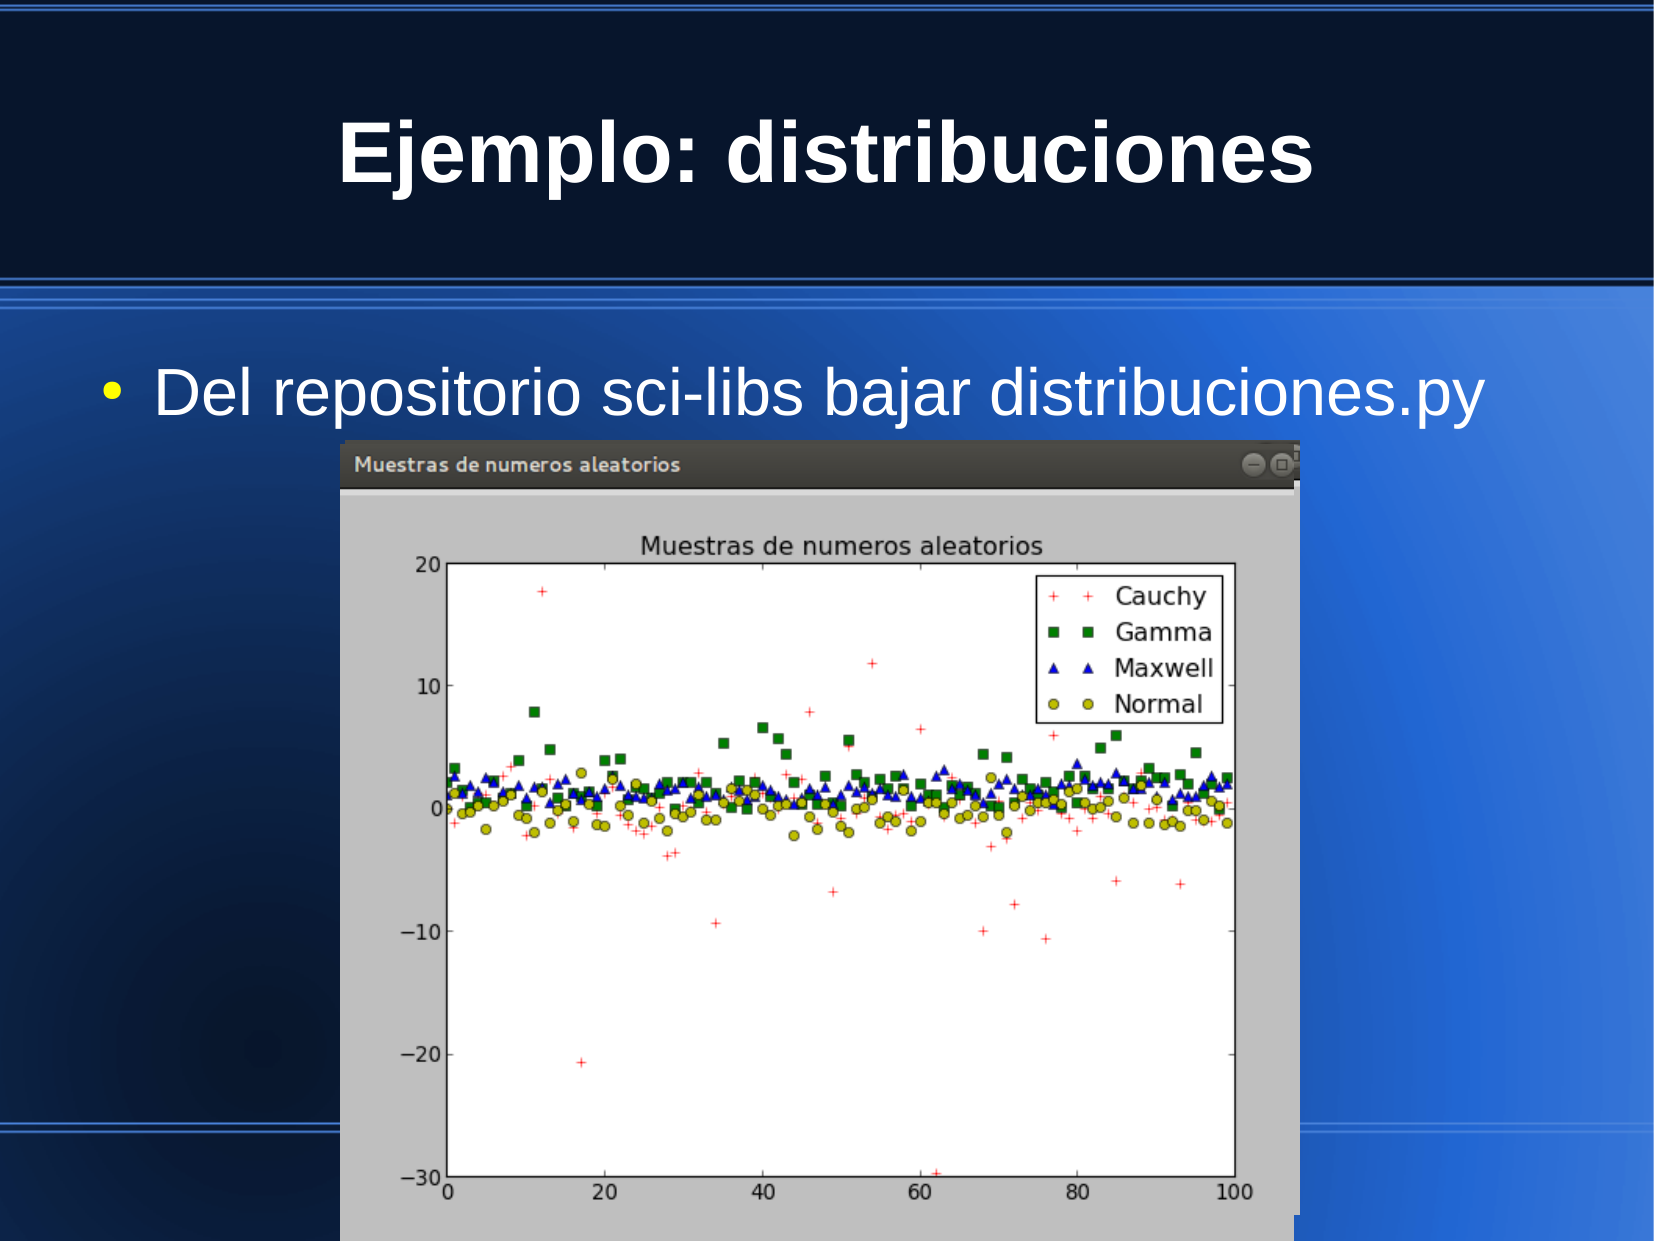

# Ejemplo: distribuciones
Del repositorio sci-libs bajar distribuciones.py